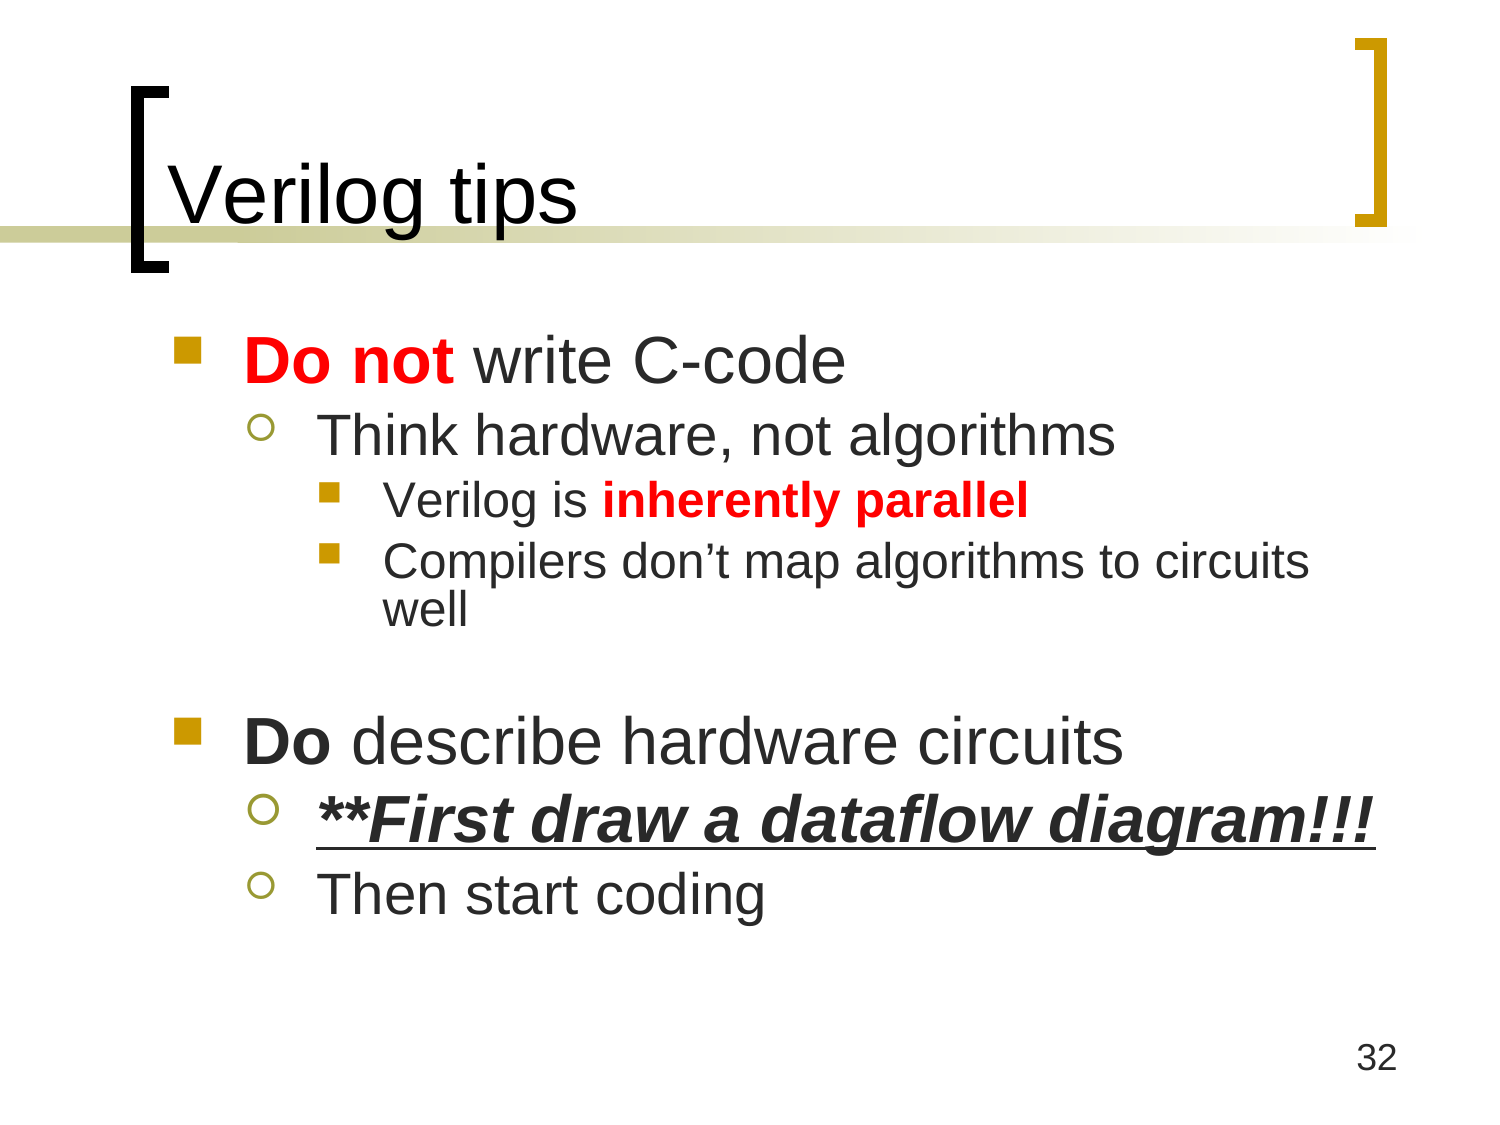

# Verilog tips
Do not write C-code
Think hardware, not algorithms
Verilog is inherently parallel
Compilers don’t map algorithms to circuits well
Do describe hardware circuits
**First draw a dataflow diagram!!!
Then start coding
32